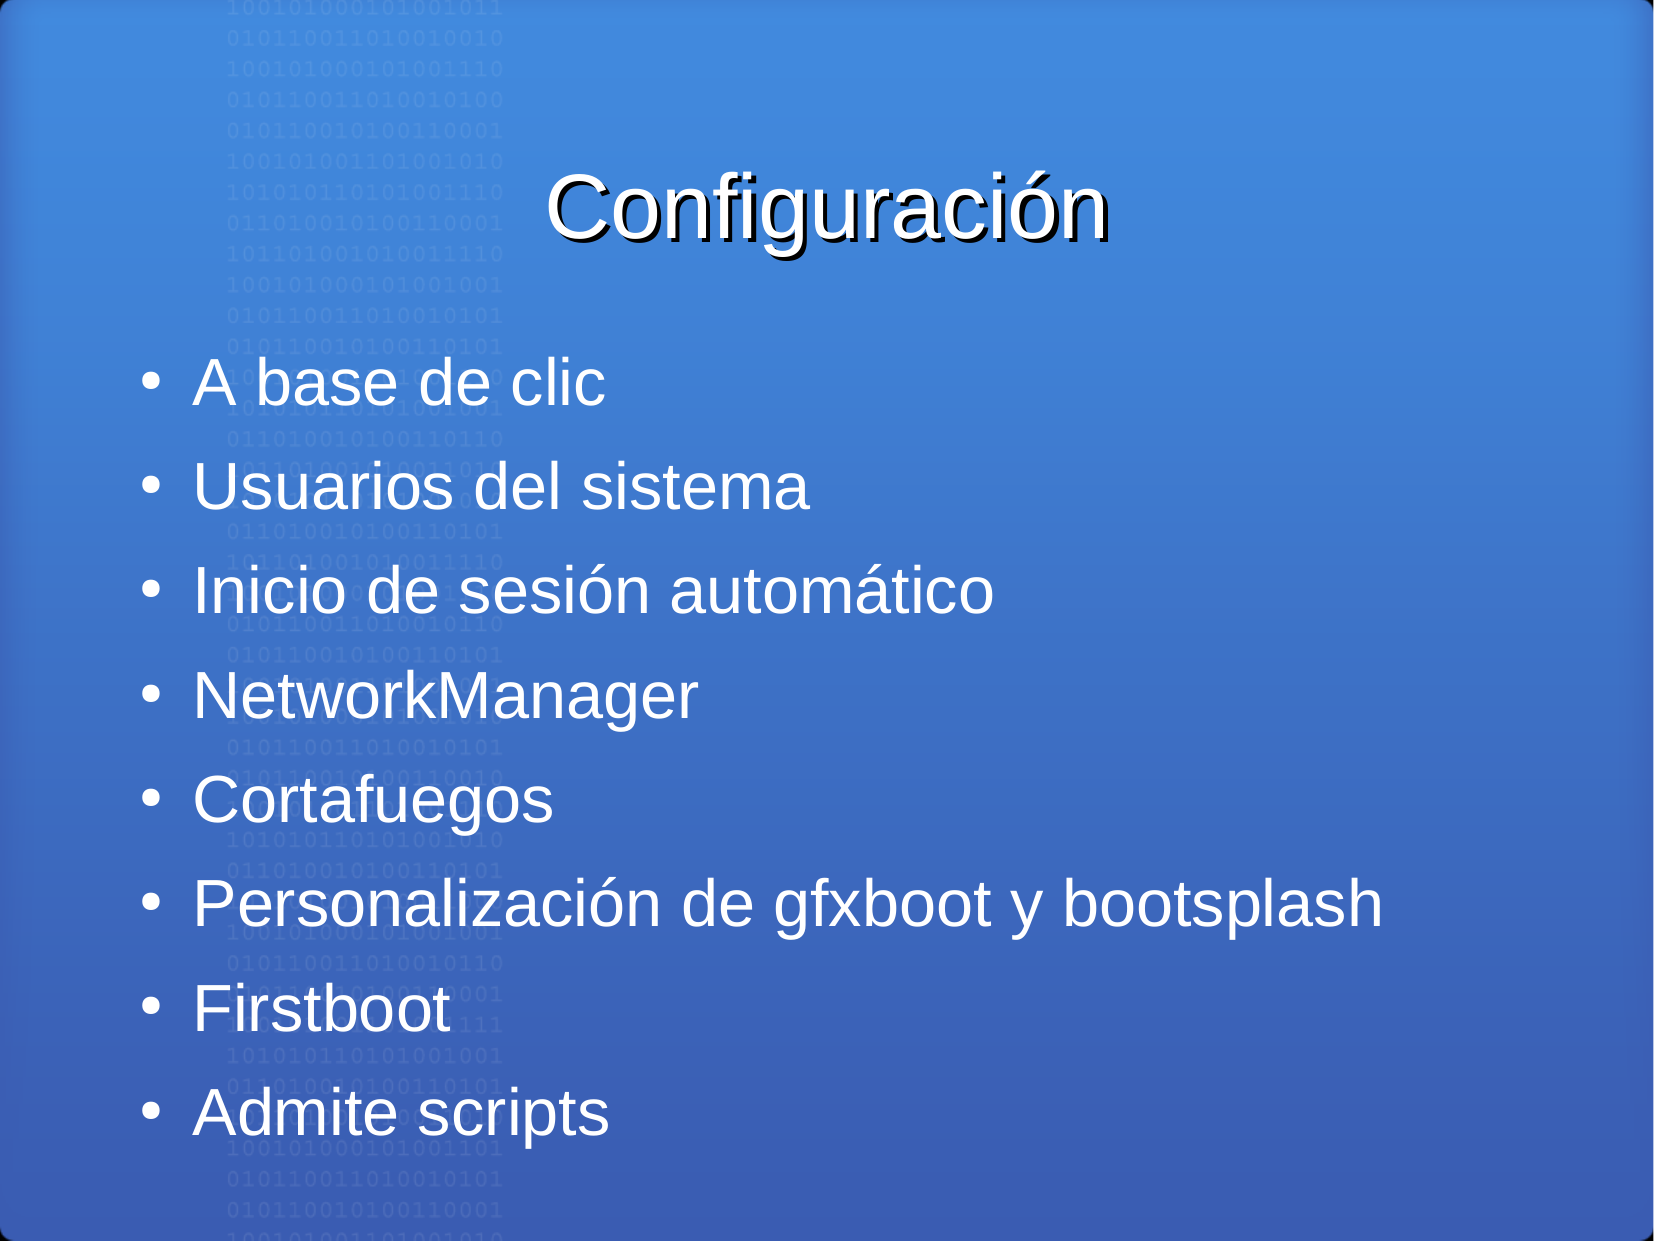

# Configuración
A base de clic
Usuarios del sistema
Inicio de sesión automático
NetworkManager
Cortafuegos
Personalización de gfxboot y bootsplash
Firstboot
Admite scripts